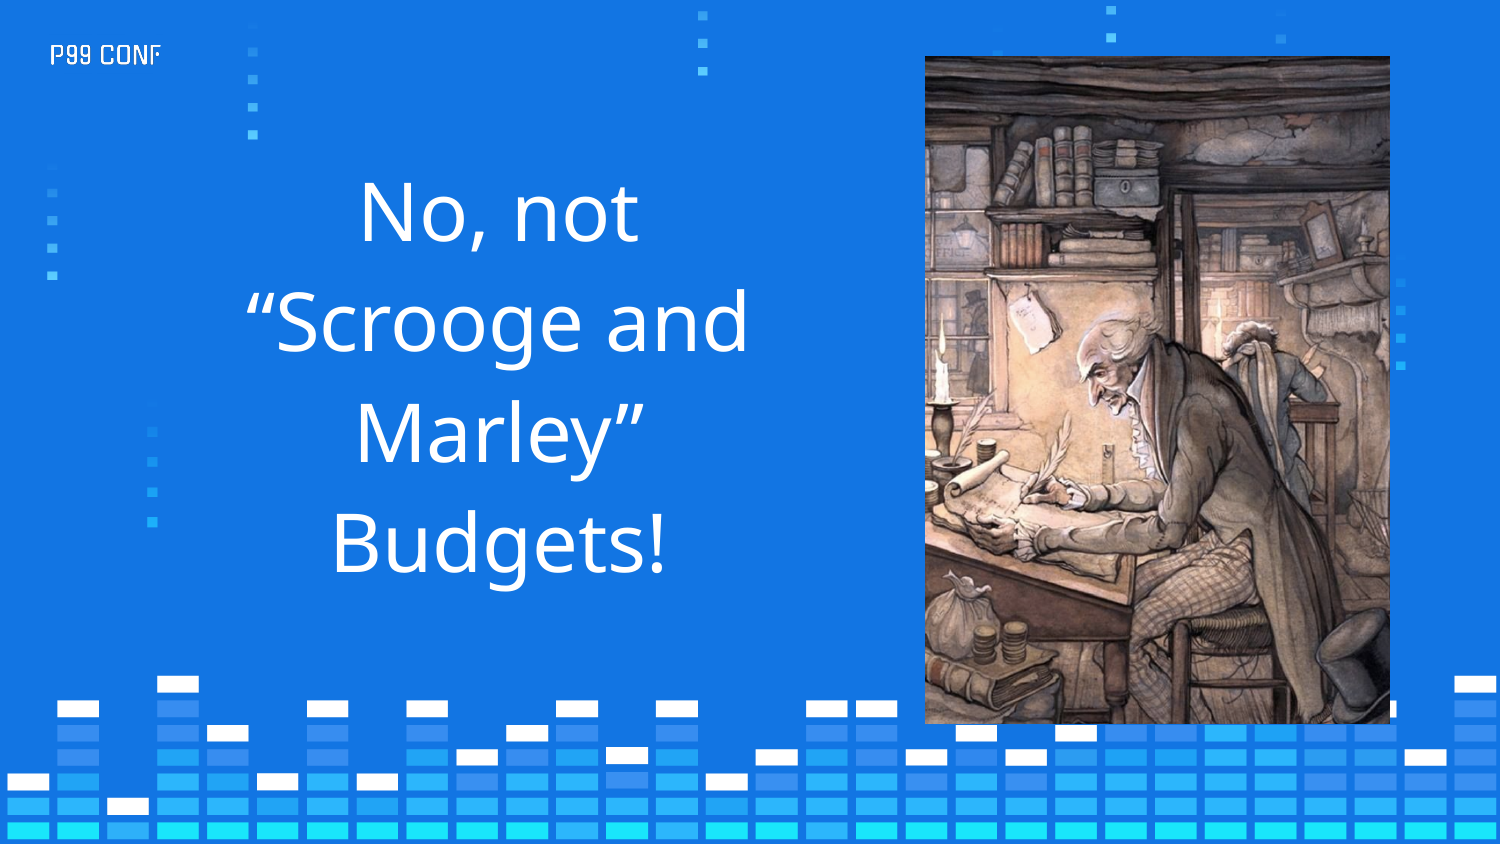

# No, not “Scrooge and Marley” Budgets!